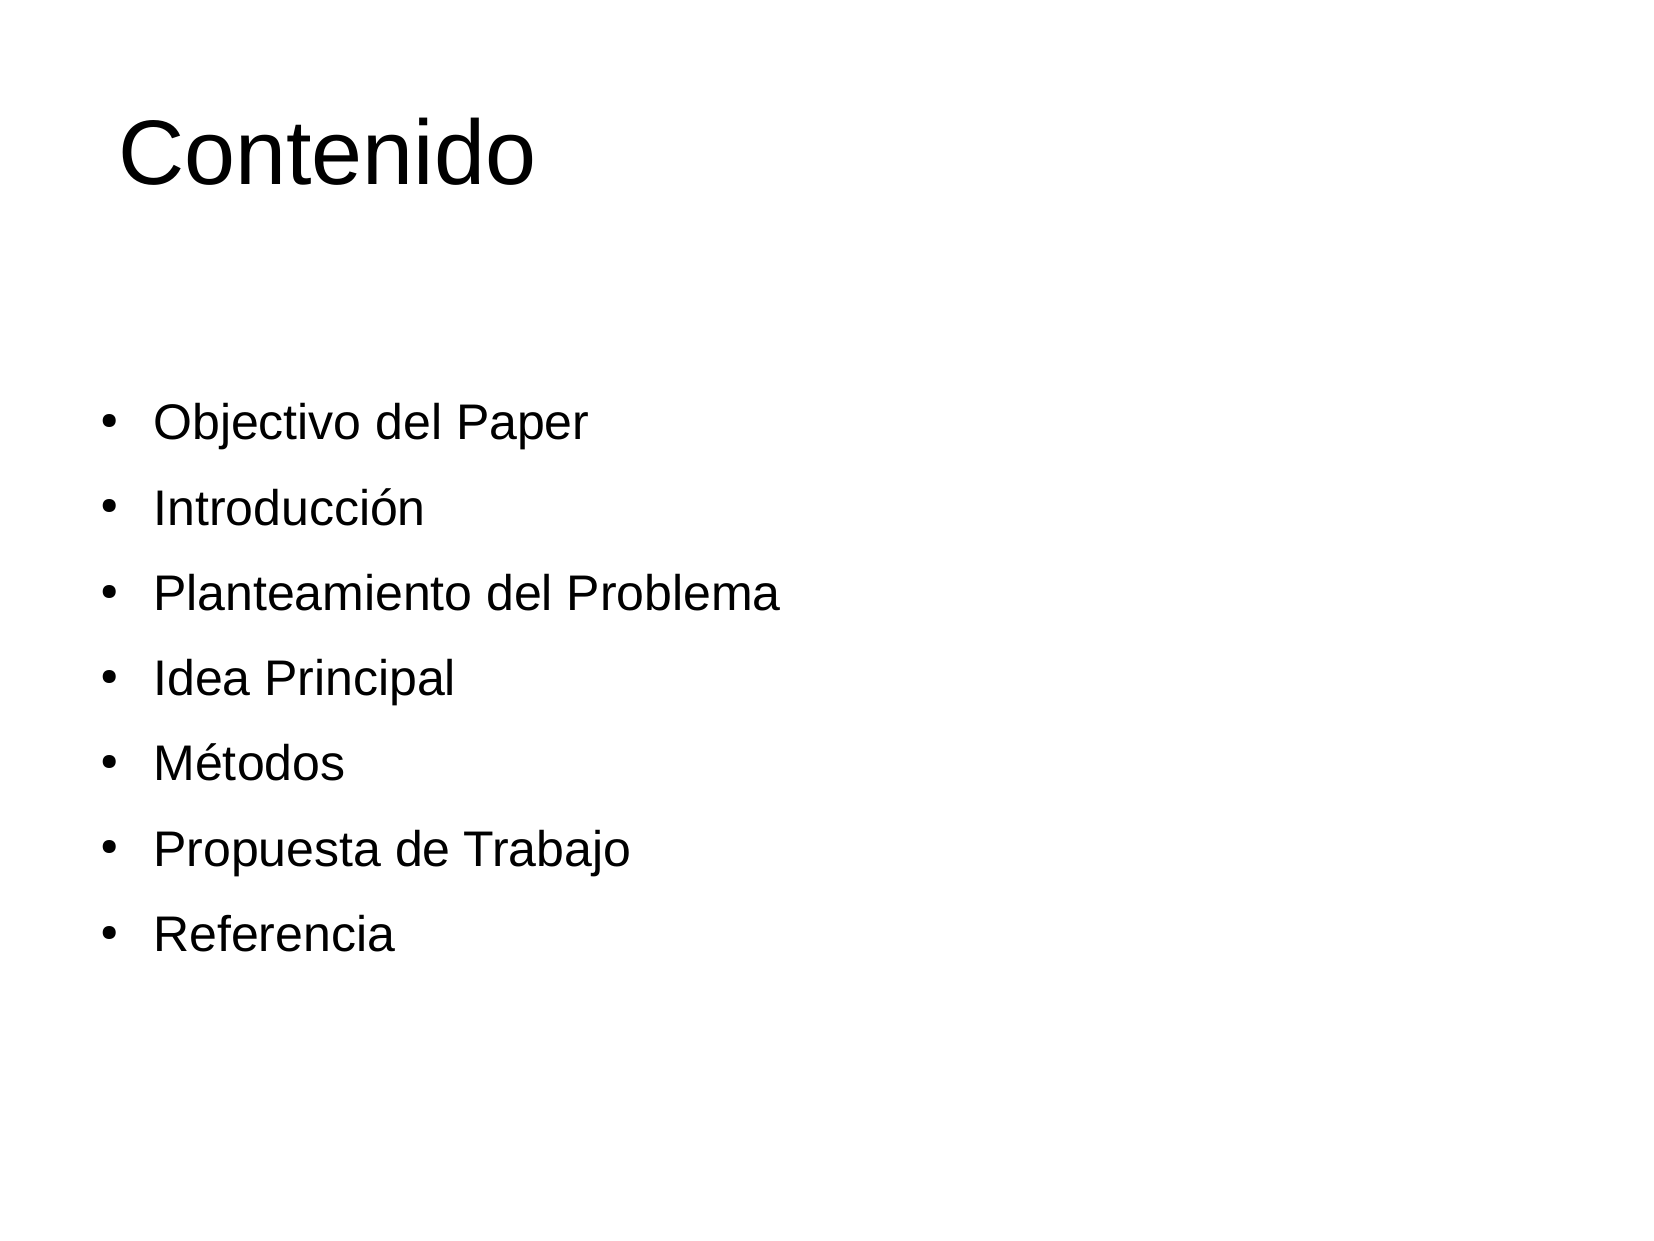

# Contenido
Objectivo del Paper
Introducción
Planteamiento del Problema
Idea Principal
Métodos
Propuesta de Trabajo
Referencia